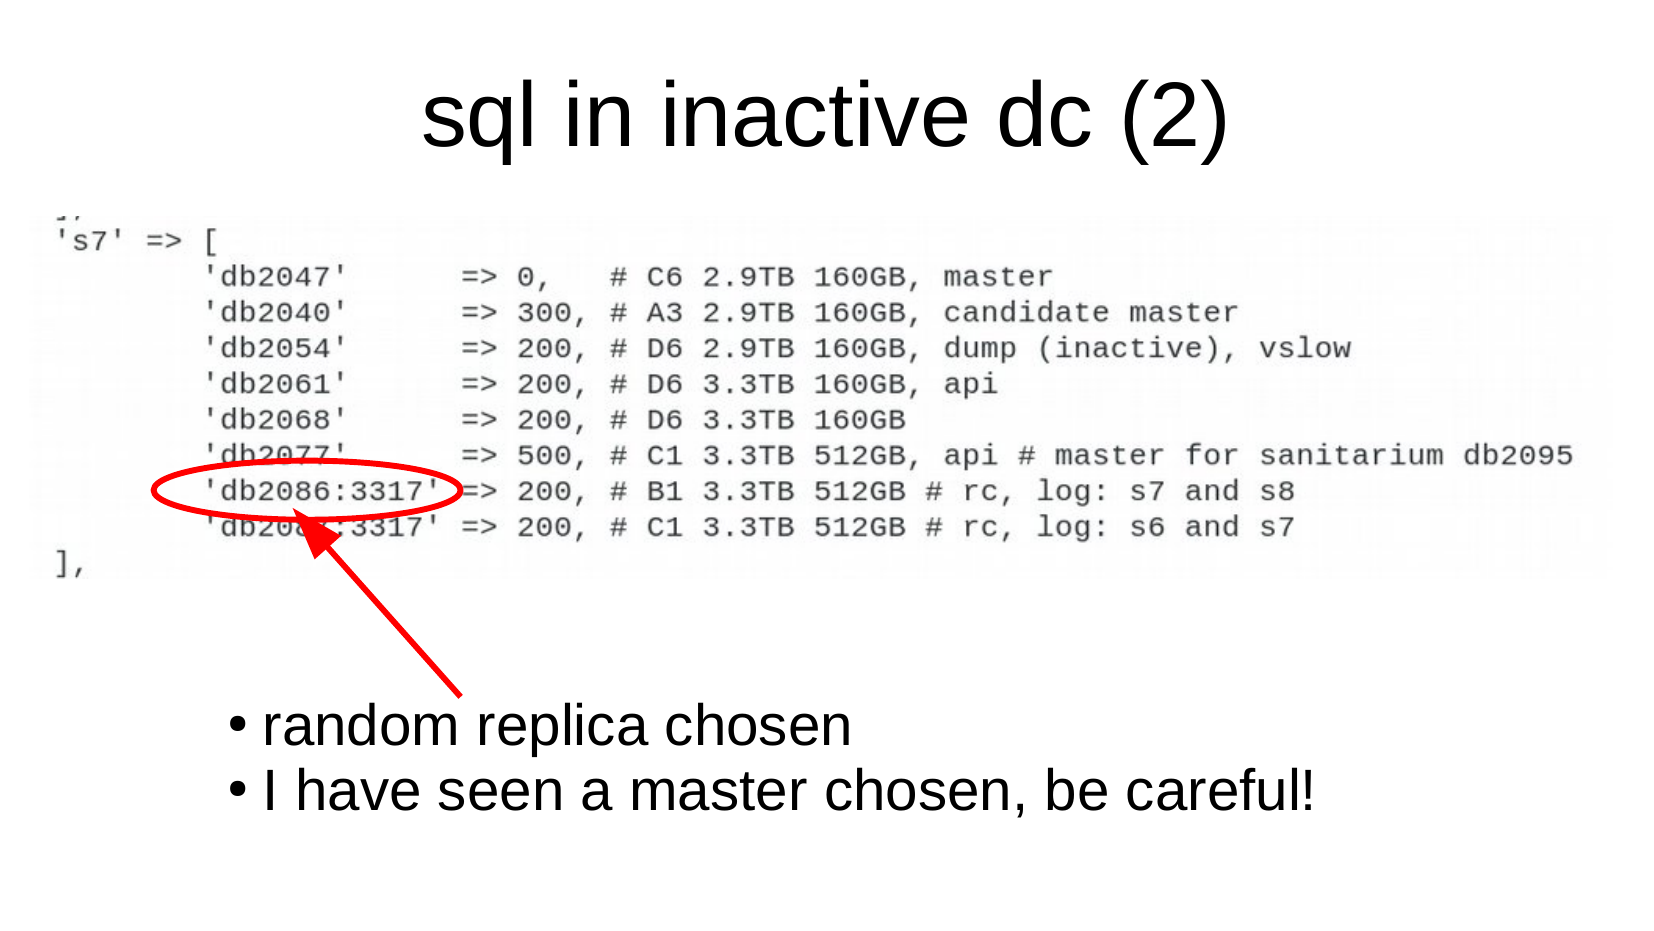

# sql in inactive dc (2)
random replica chosen
I have seen a master chosen, be careful!